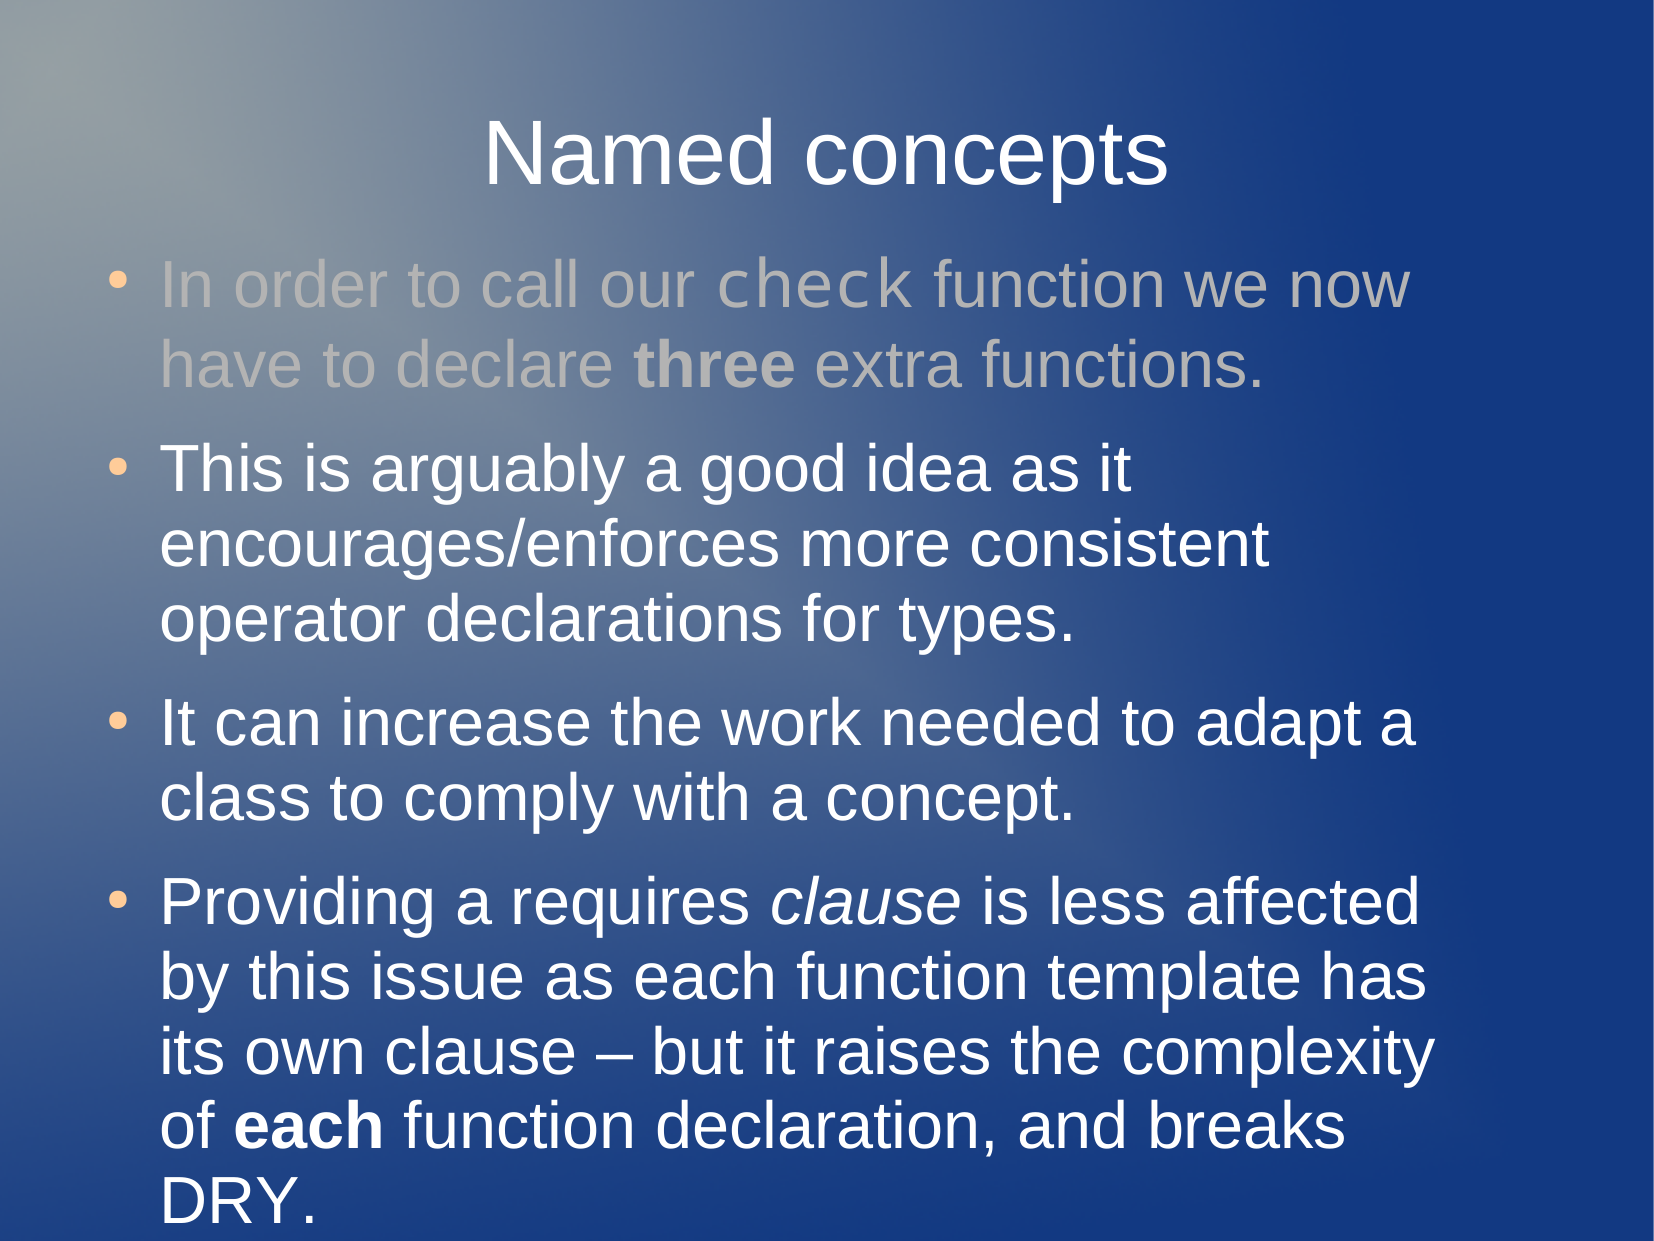

# Named concepts
In order to call our check function we now have to declare three extra functions.
This is arguably a good idea as it encourages/enforces more consistent operator declarations for types.
It can increase the work needed to adapt a class to comply with a concept.
Providing a requires clause is less affected by this issue as each function template has its own clause – but it raises the complexity of each function declaration, and breaks DRY.